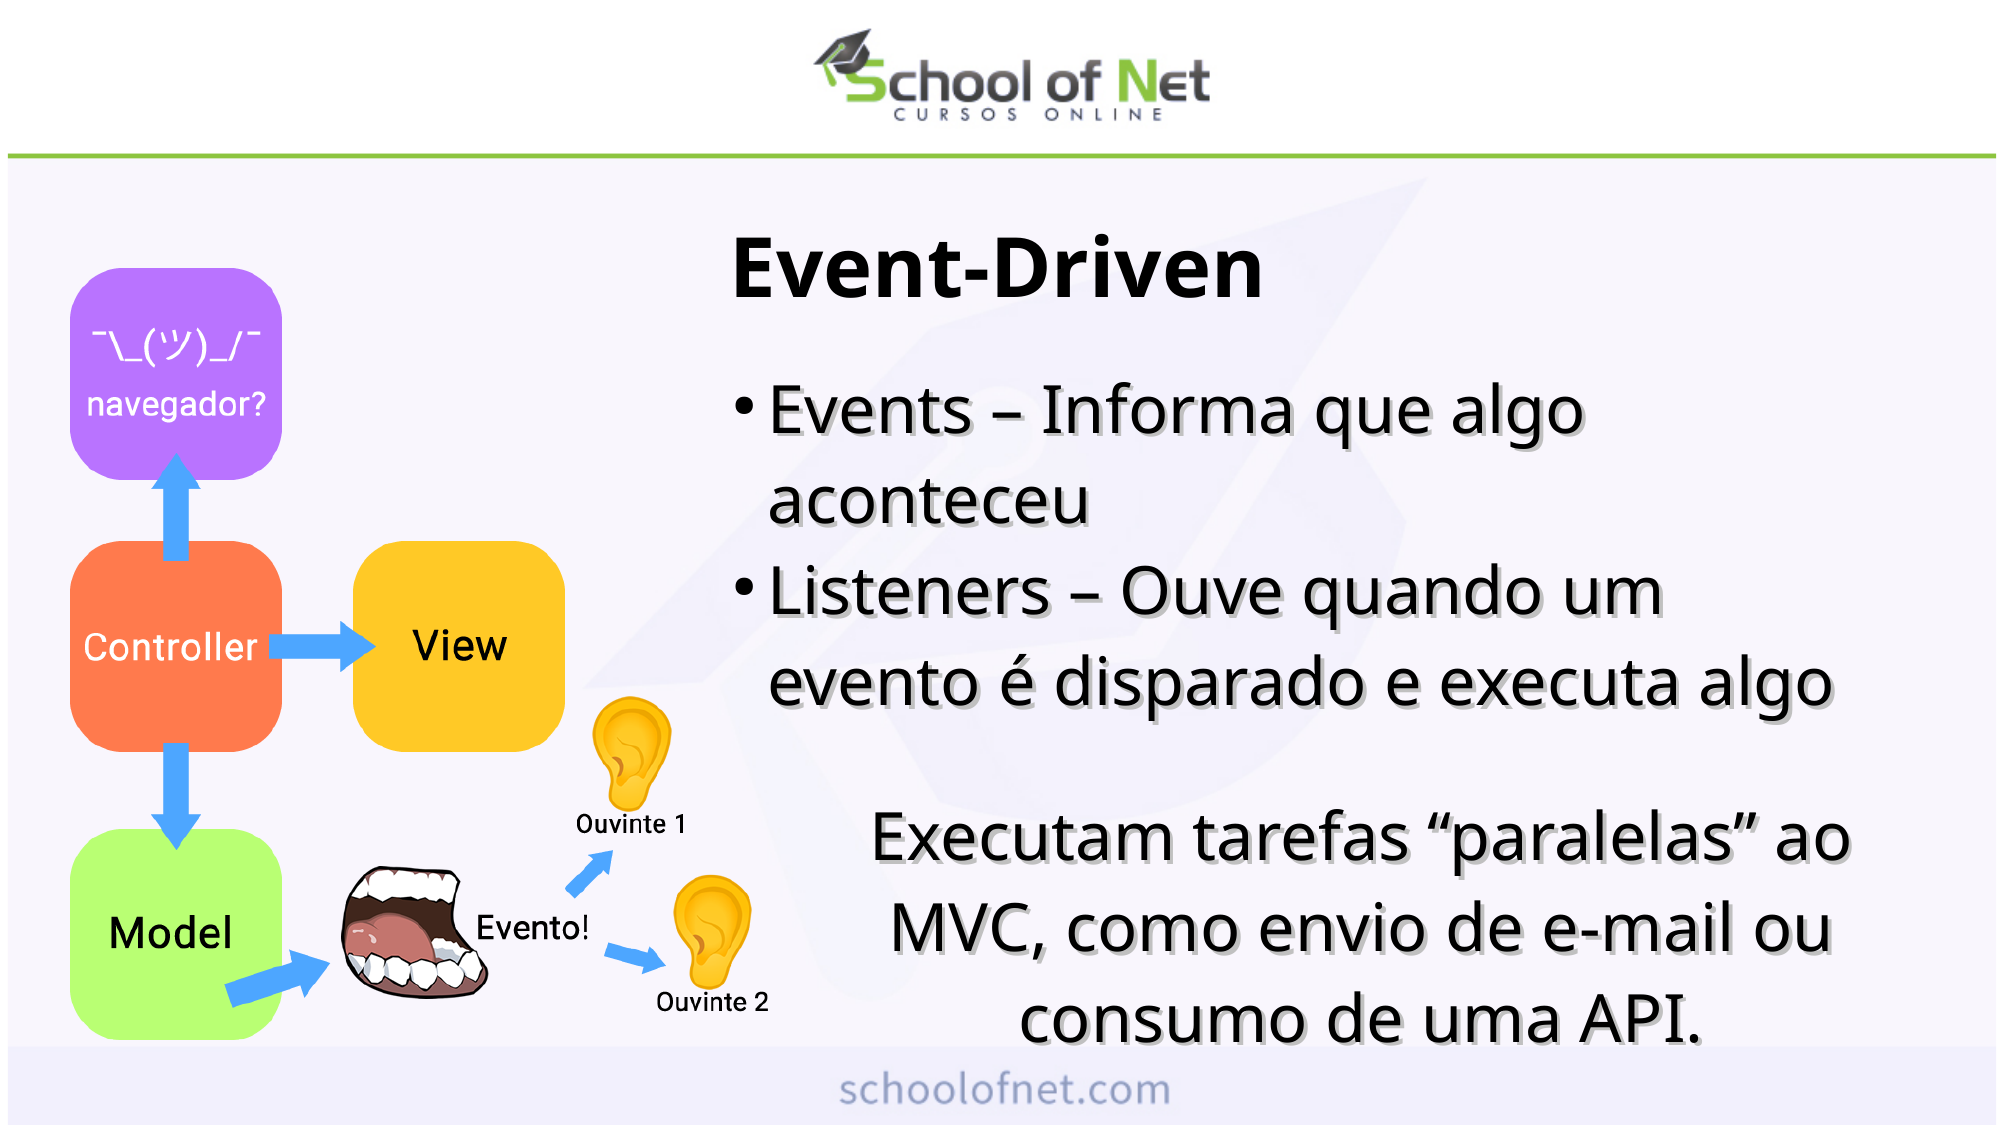

# Event-Driven
Events – Informa que algo aconteceu
Listeners – Ouve quando um evento é disparado e executa algo
Executam tarefas “paralelas” ao MVC, como envio de e-mail ou consumo de uma API.